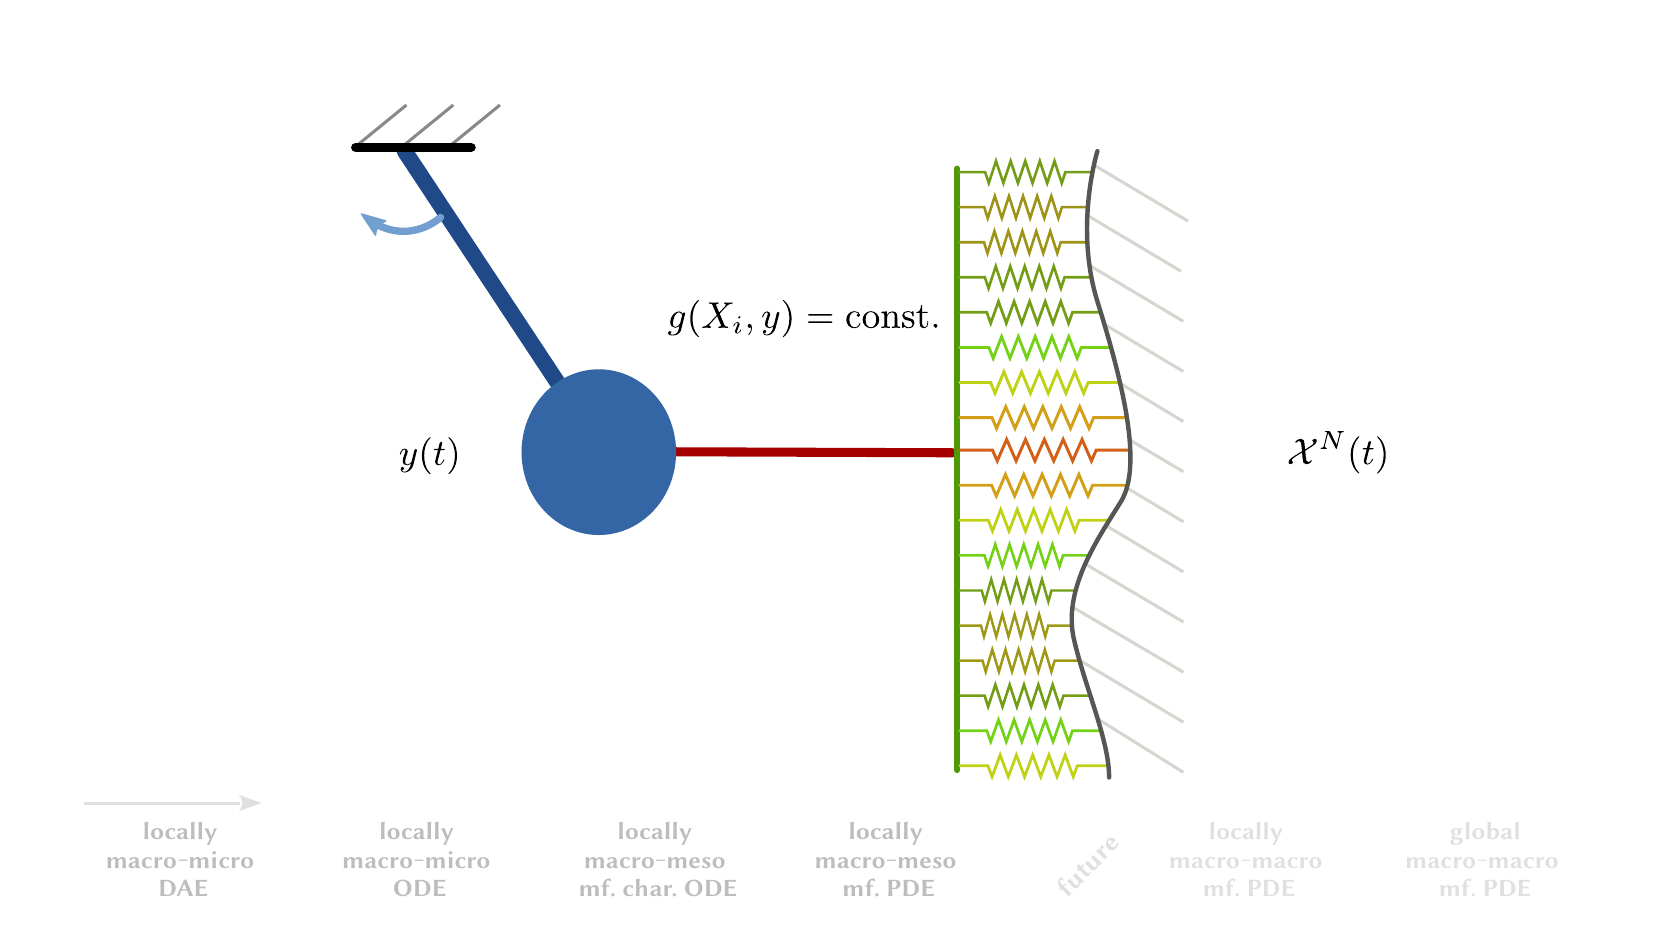

locally
macro‒micro
DAE
locally
macro‒micro
ODE
locally
macro‒meso
mf. char. ODE
locally
macro‒meso
mf. PDE
locally
macro‒macro
mf. PDE
global
macro‒macro
mf. PDE
future